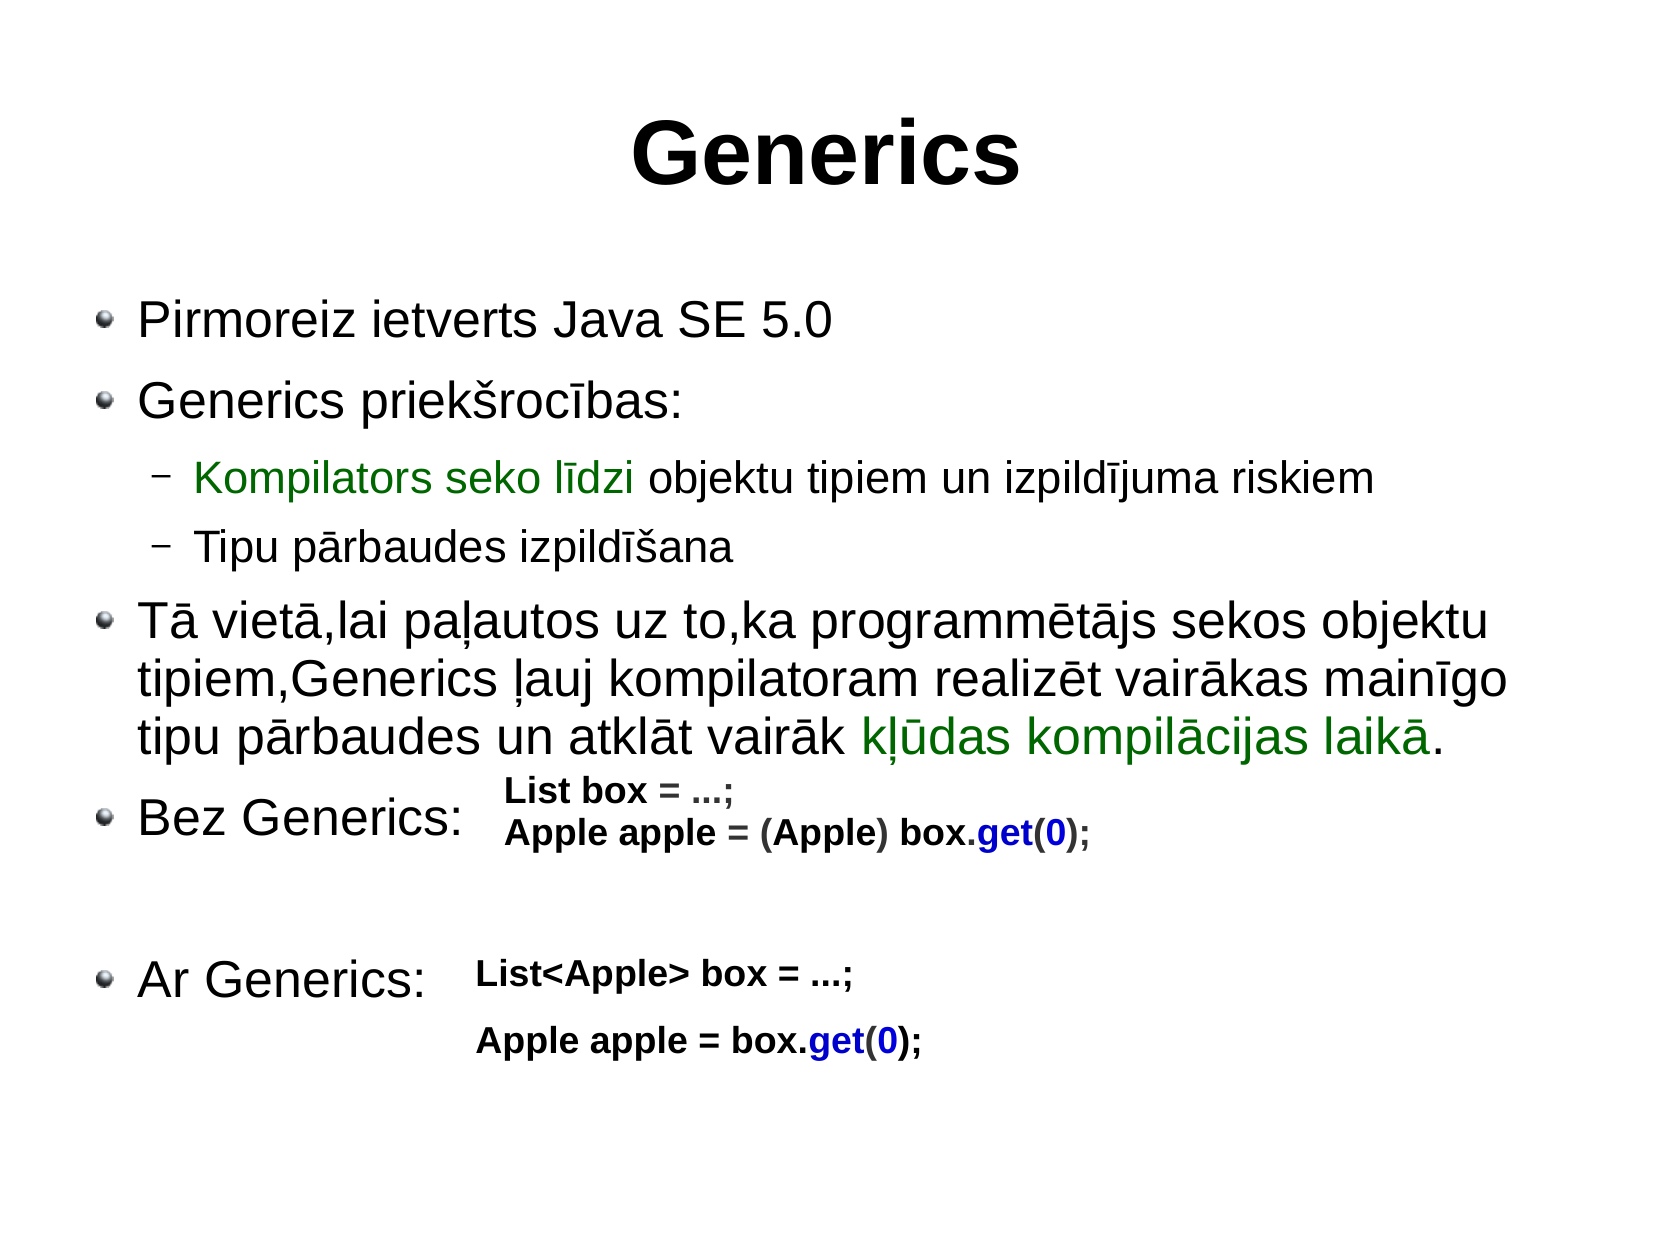

# Generics
Pirmoreiz ietverts Java SE 5.0
Generics priekšrocības:
Kompilators seko līdzi objektu tipiem un izpildījuma riskiem
Tipu pārbaudes izpildīšana
Tā vietā,lai paļautos uz to,ka programmētājs sekos objektu tipiem,Generics ļauj kompilatoram realizēt vairākas mainīgo tipu pārbaudes un atklāt vairāk kļūdas kompilācijas laikā.
Bez Generics:
Ar Generics:
List box = ...;
Apple apple = (Apple) box.get(0);
List<Apple> box = ...;
Apple apple = box.get(0);